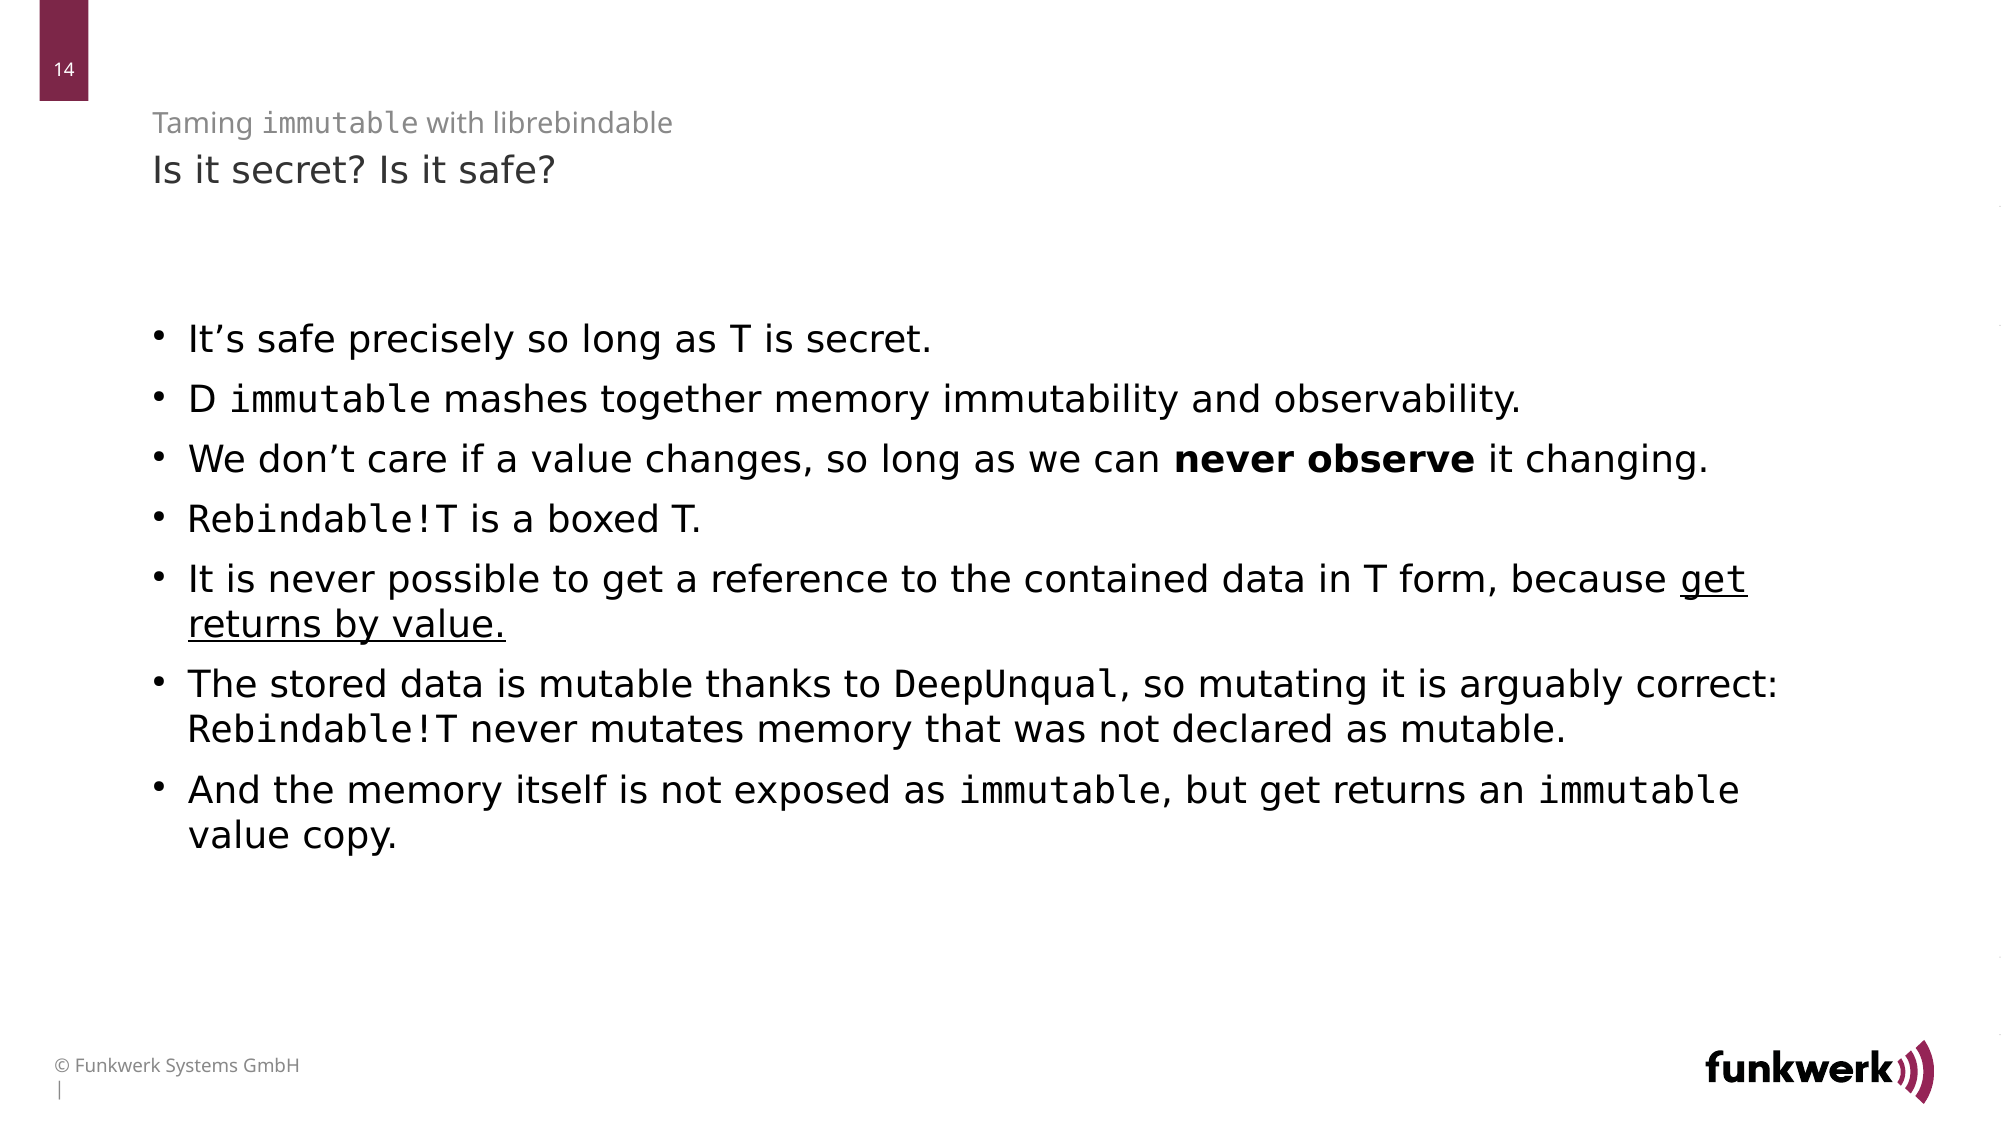

14
# Taming immutable with librebindable
Is it secret? Is it safe?
It’s safe precisely so long as T is secret.
D immutable mashes together memory immutability and observability.
We don’t care if a value changes, so long as we can never observe it changing.
Rebindable!T is a boxed T.
It is never possible to get a reference to the contained data in T form, because get returns by value.
The stored data is mutable thanks to DeepUnqual, so mutating it is arguably correct: Rebindable!T never mutates memory that was not declared as mutable.
And the memory itself is not exposed as immutable, but get returns an immutable value copy.